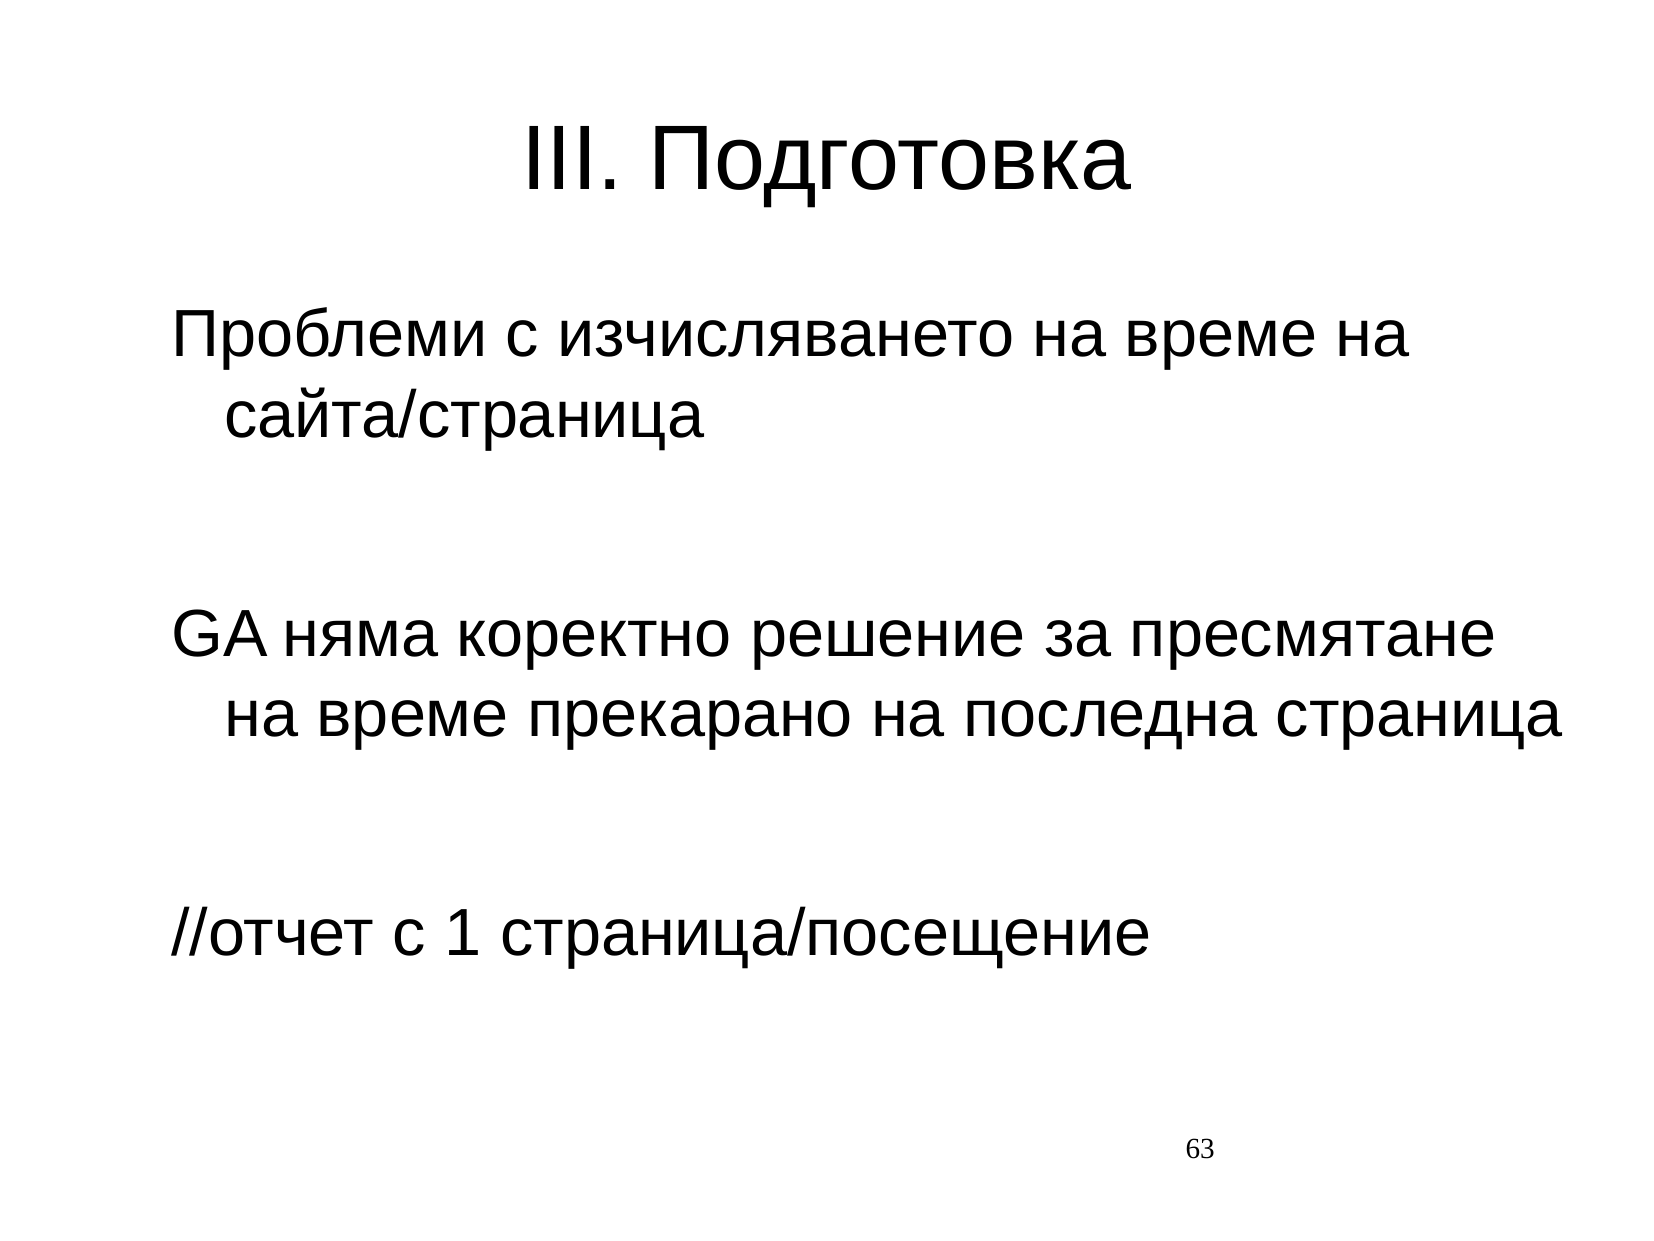

# III. Подготовка
Проблеми с изчисляването на време на сайта/страница
GA няма коректно решение за пресмятане на време прекарано на последна страница
//отчет с 1 страница/посещение